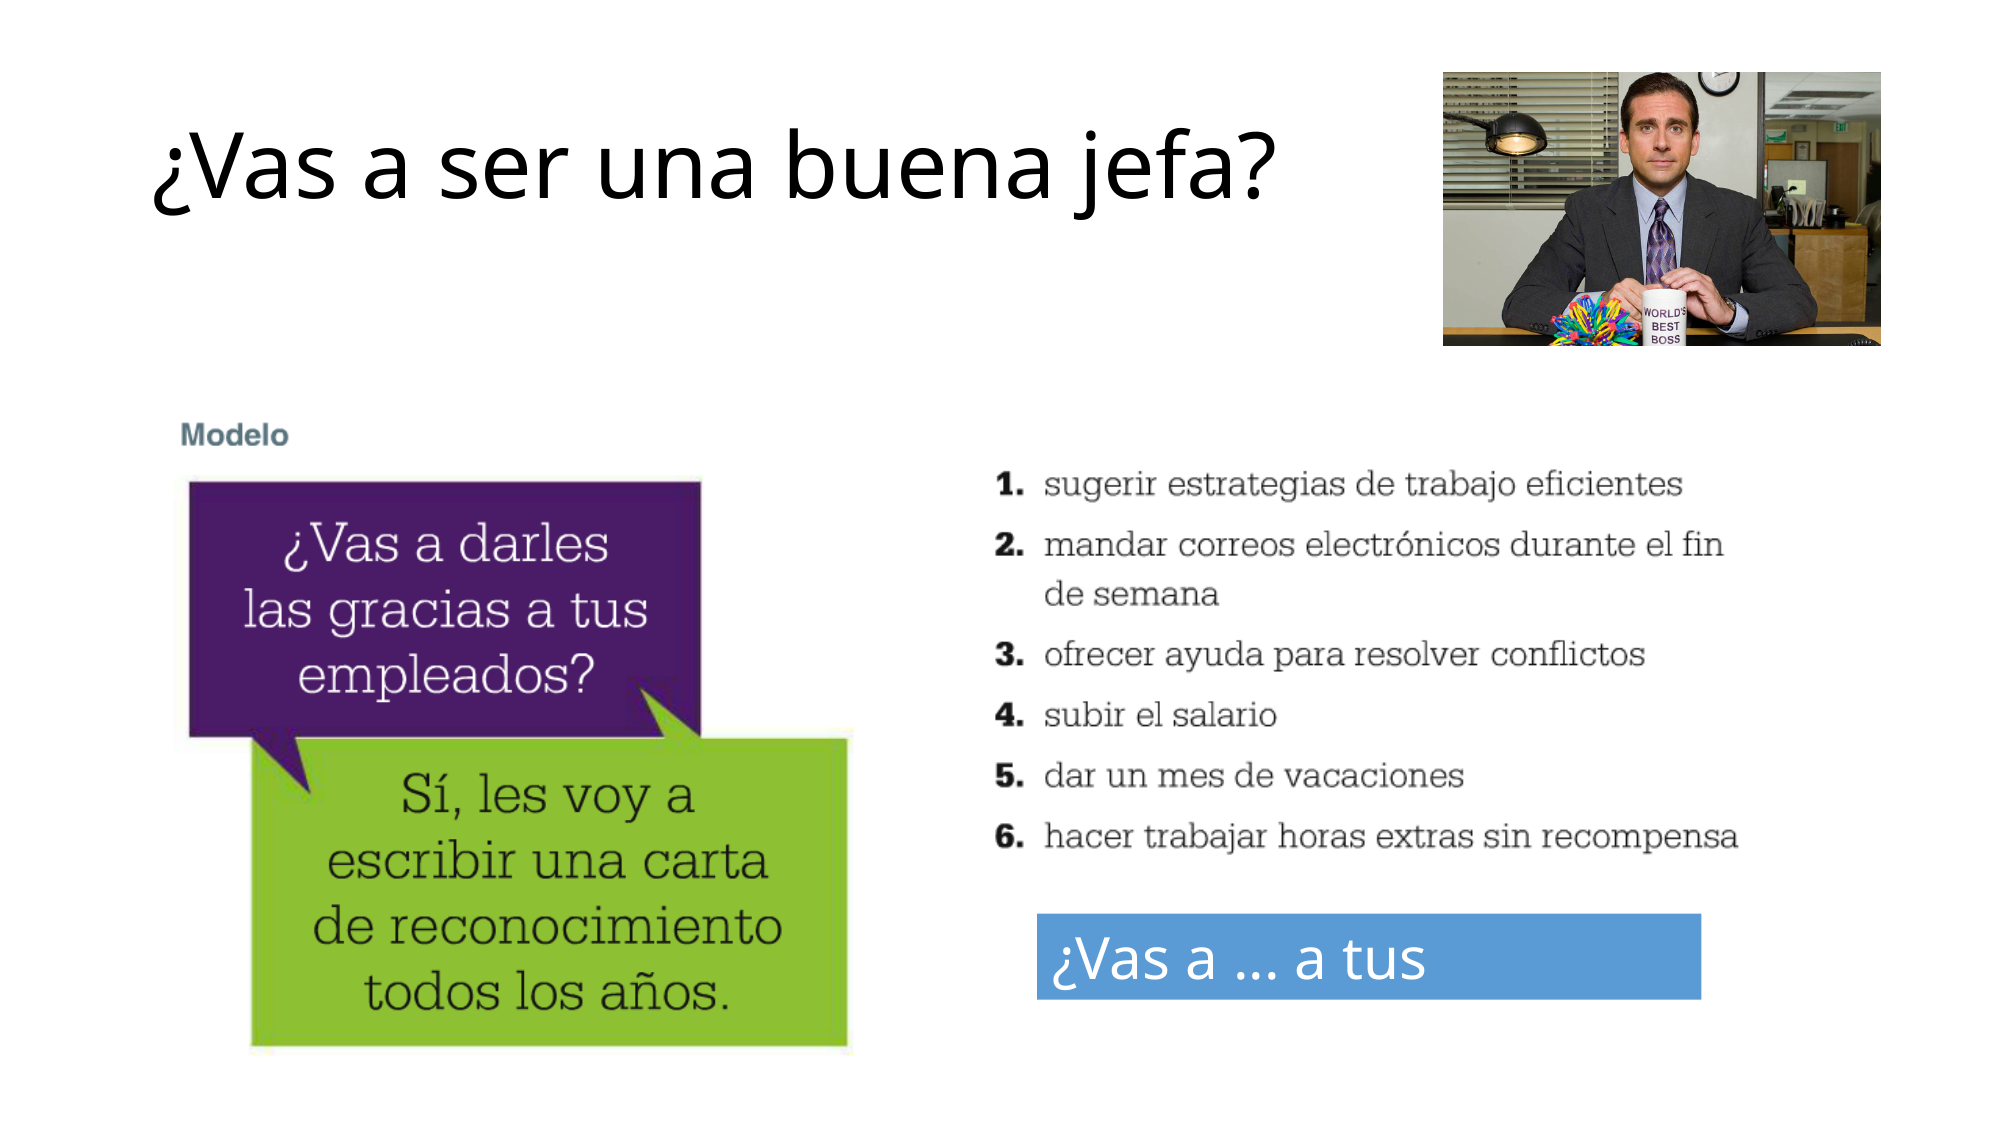

# ¿Vas a ser una buena jefa?
¿Vas a ... a tus empleados?